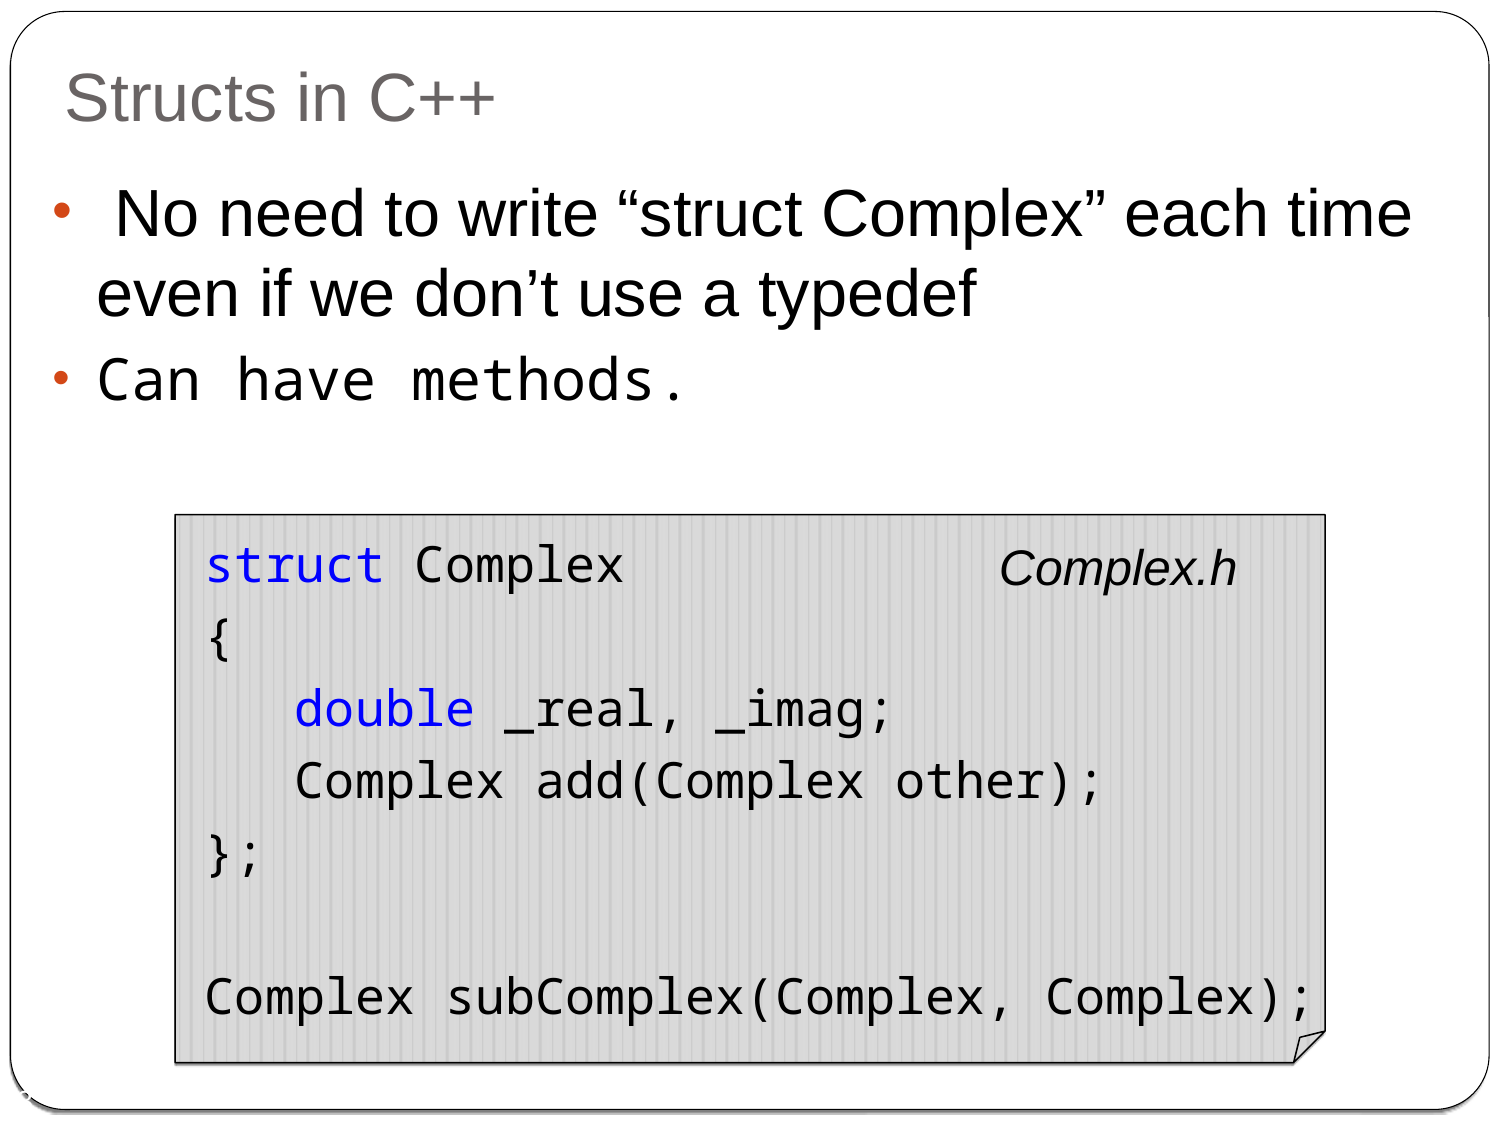

# Structs in C++
 No need to write “struct Complex” each time even if we don’t use a typedef
Can have methods.
Complex.h
struct Complex
{
   double _real, _imag;
 Complex add(Complex other);
};
Complex subComplex(Complex, Complex);